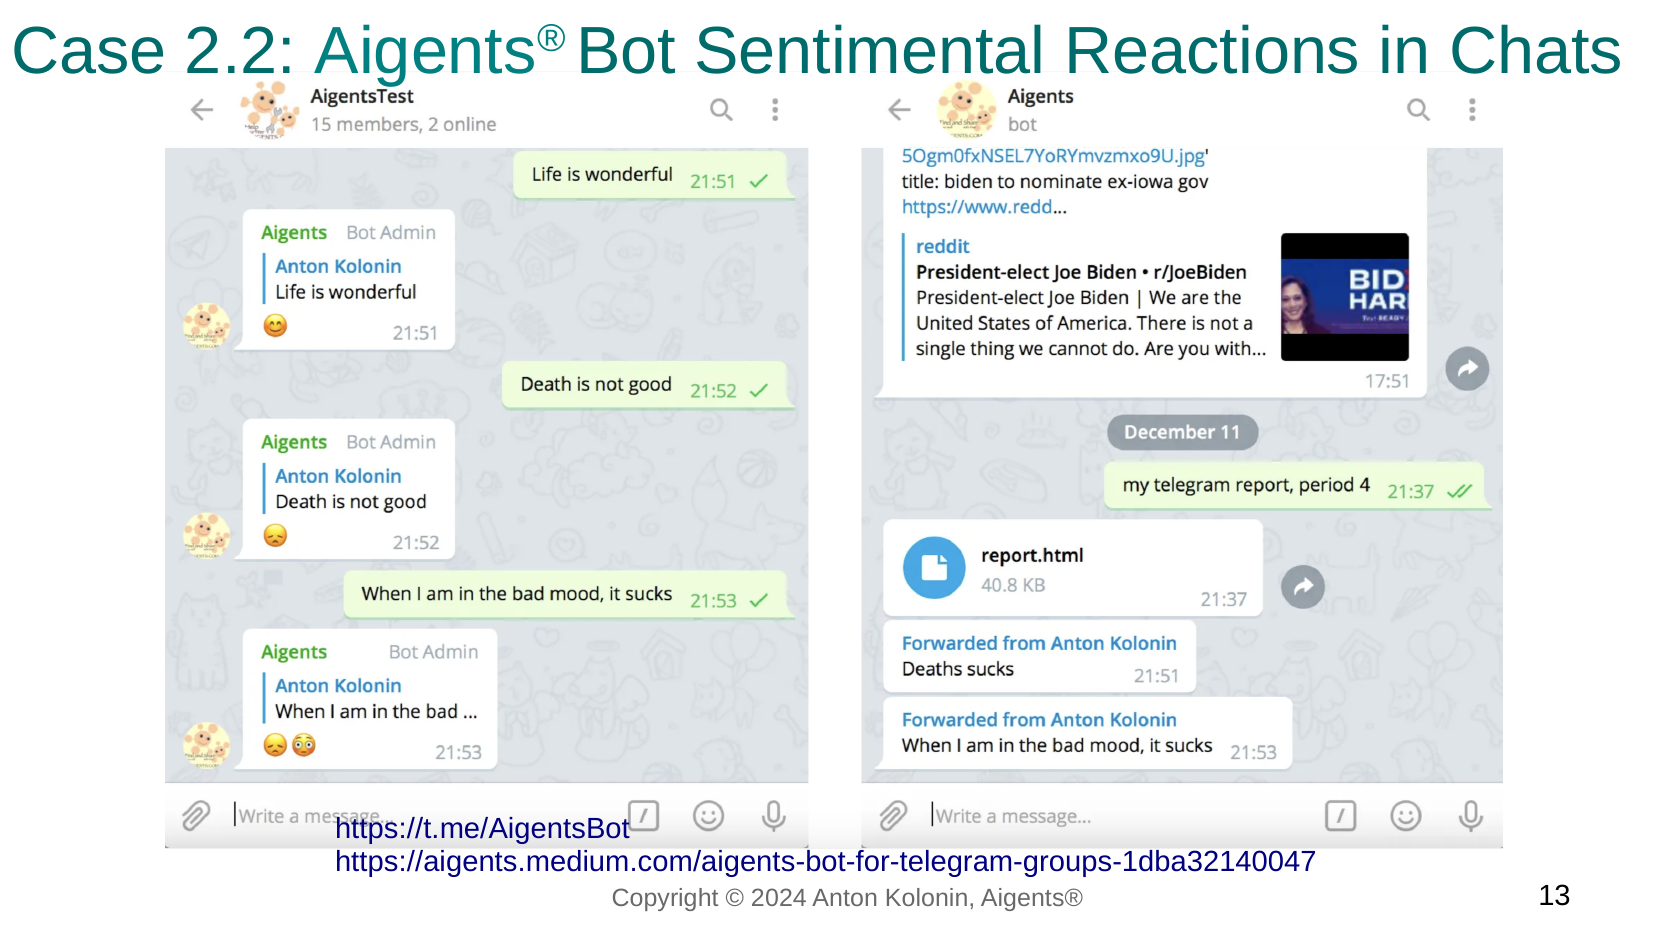

Case 2.2: Aigents® Bot Sentimental Reactions in Chats
https://t.me/AigentsBot
https://aigents.medium.com/aigents-bot-for-telegram-groups-1dba32140047
Copyright © 2024 Anton Kolonin, Aigents®
13